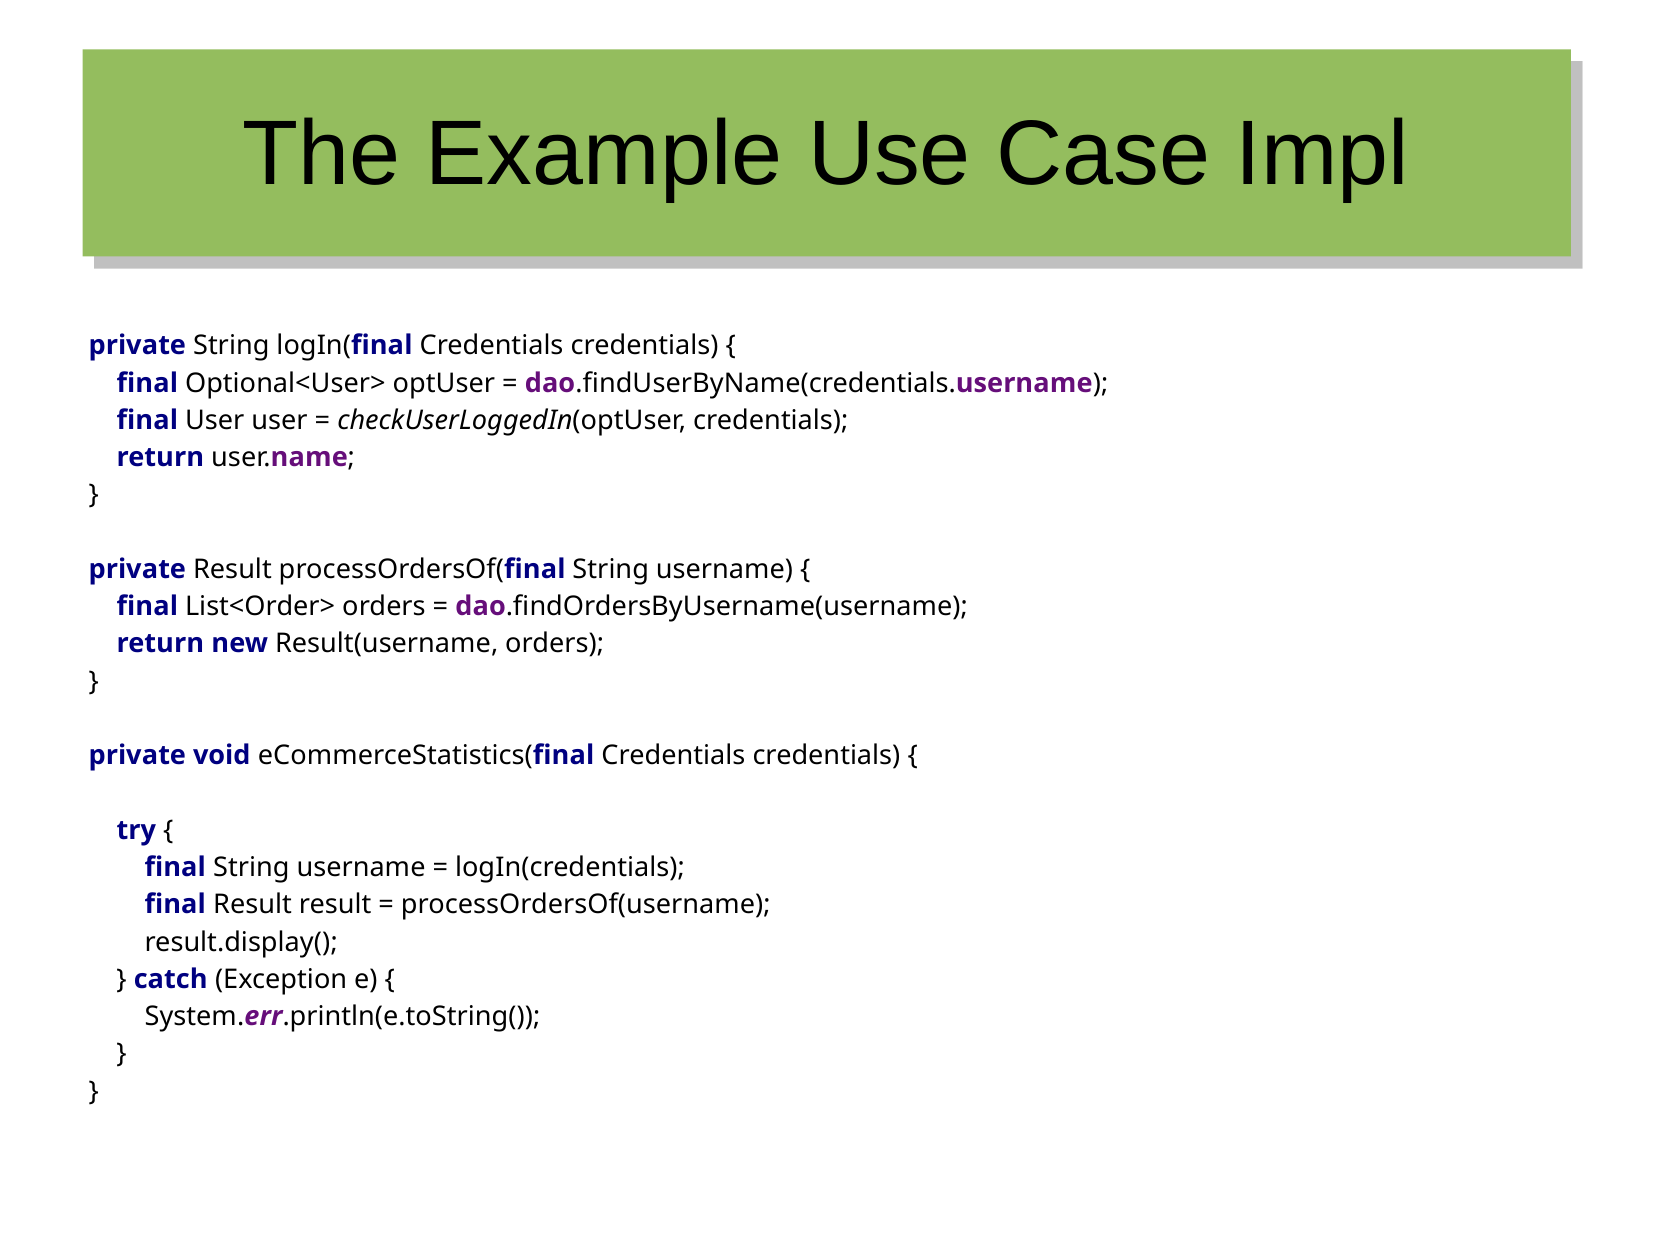

# The Example Use Case Impl
private String logIn(final Credentials credentials) {
 final Optional<User> optUser = dao.findUserByName(credentials.username);
 final User user = checkUserLoggedIn(optUser, credentials);
 return user.name;
}
private Result processOrdersOf(final String username) {
 final List<Order> orders = dao.findOrdersByUsername(username);
 return new Result(username, orders);
}
private void eCommerceStatistics(final Credentials credentials) {
 try {
 final String username = logIn(credentials);
 final Result result = processOrdersOf(username);
 result.display();
 } catch (Exception e) {
 System.err.println(e.toString());
 }
}